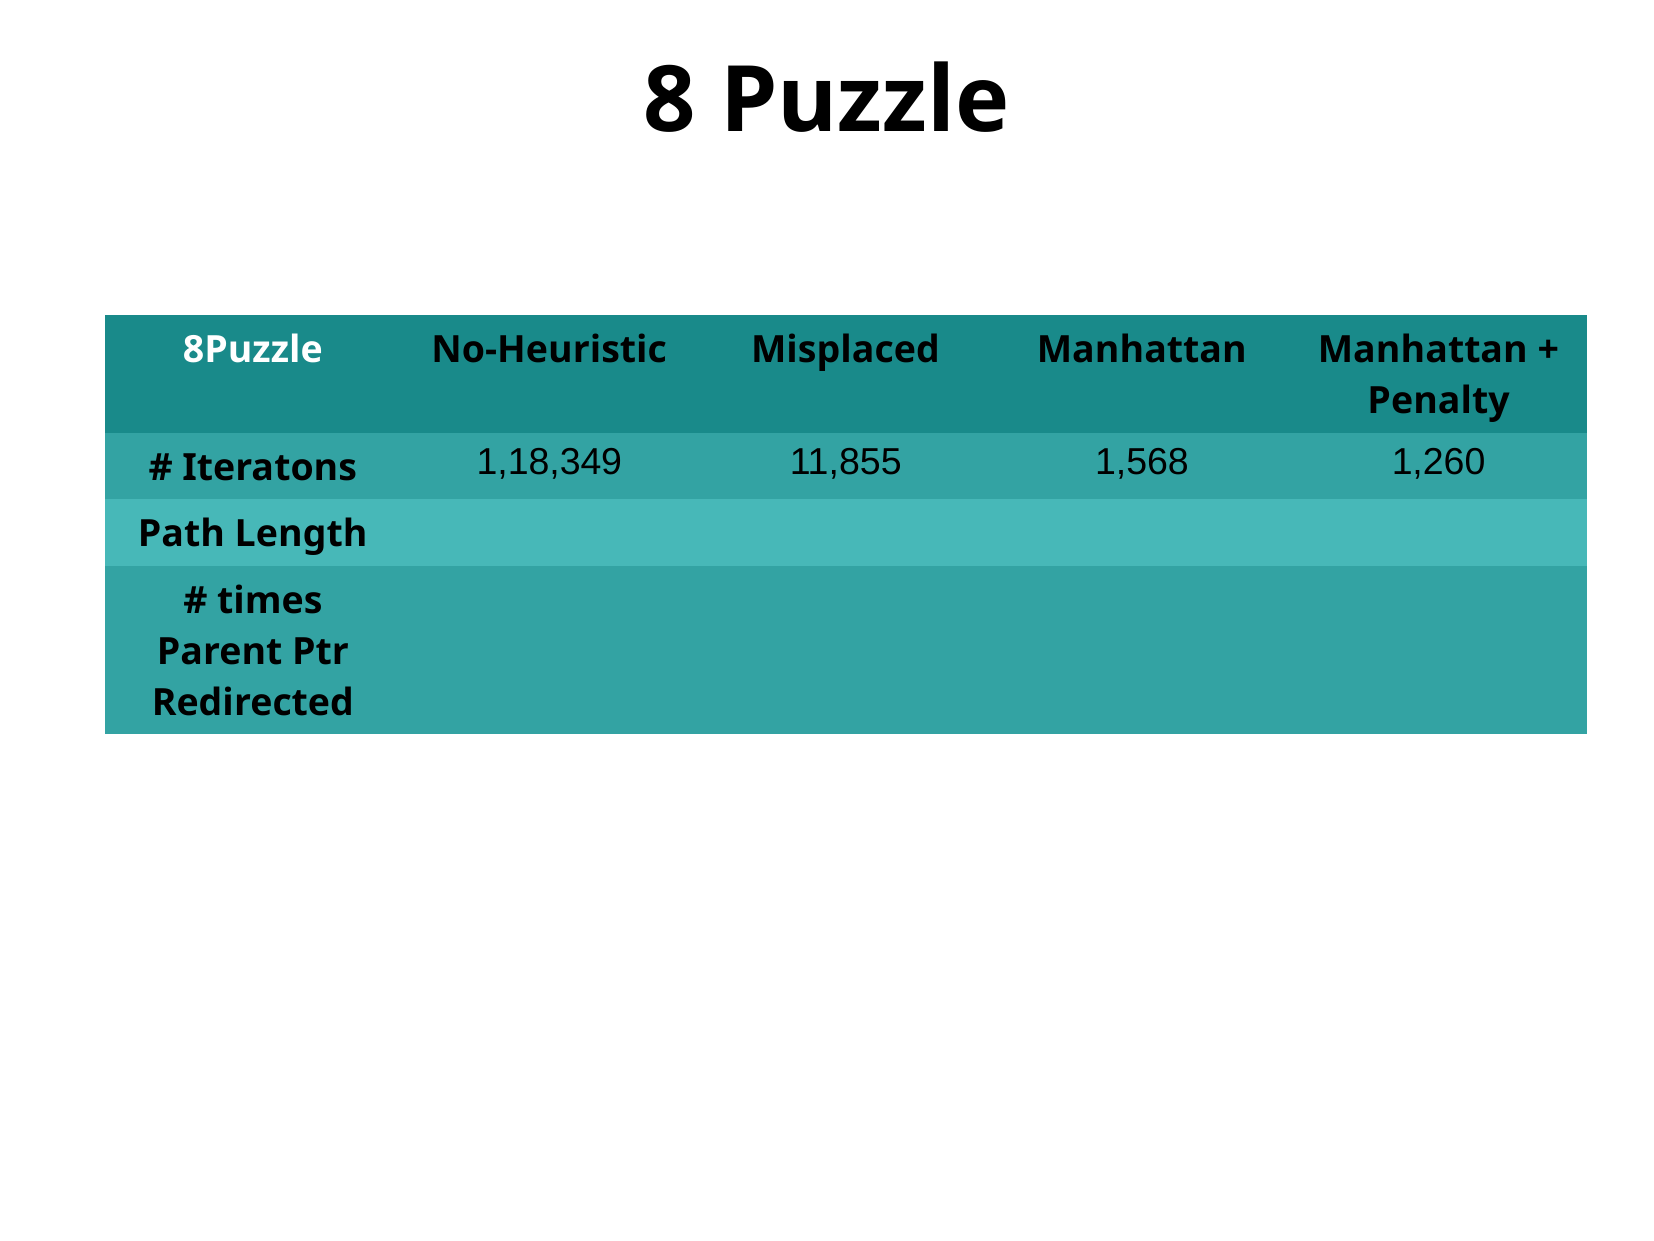

# 8 Puzzle
| 8Puzzle | No-Heuristic | Misplaced | Manhattan | Manhattan + Penalty |
| --- | --- | --- | --- | --- |
| # Iteratons | 1,18,349 | 11,855 | 1,568 | 1,260 |
| Path Length | | | | |
| # times Parent Ptr Redirected | | | | |